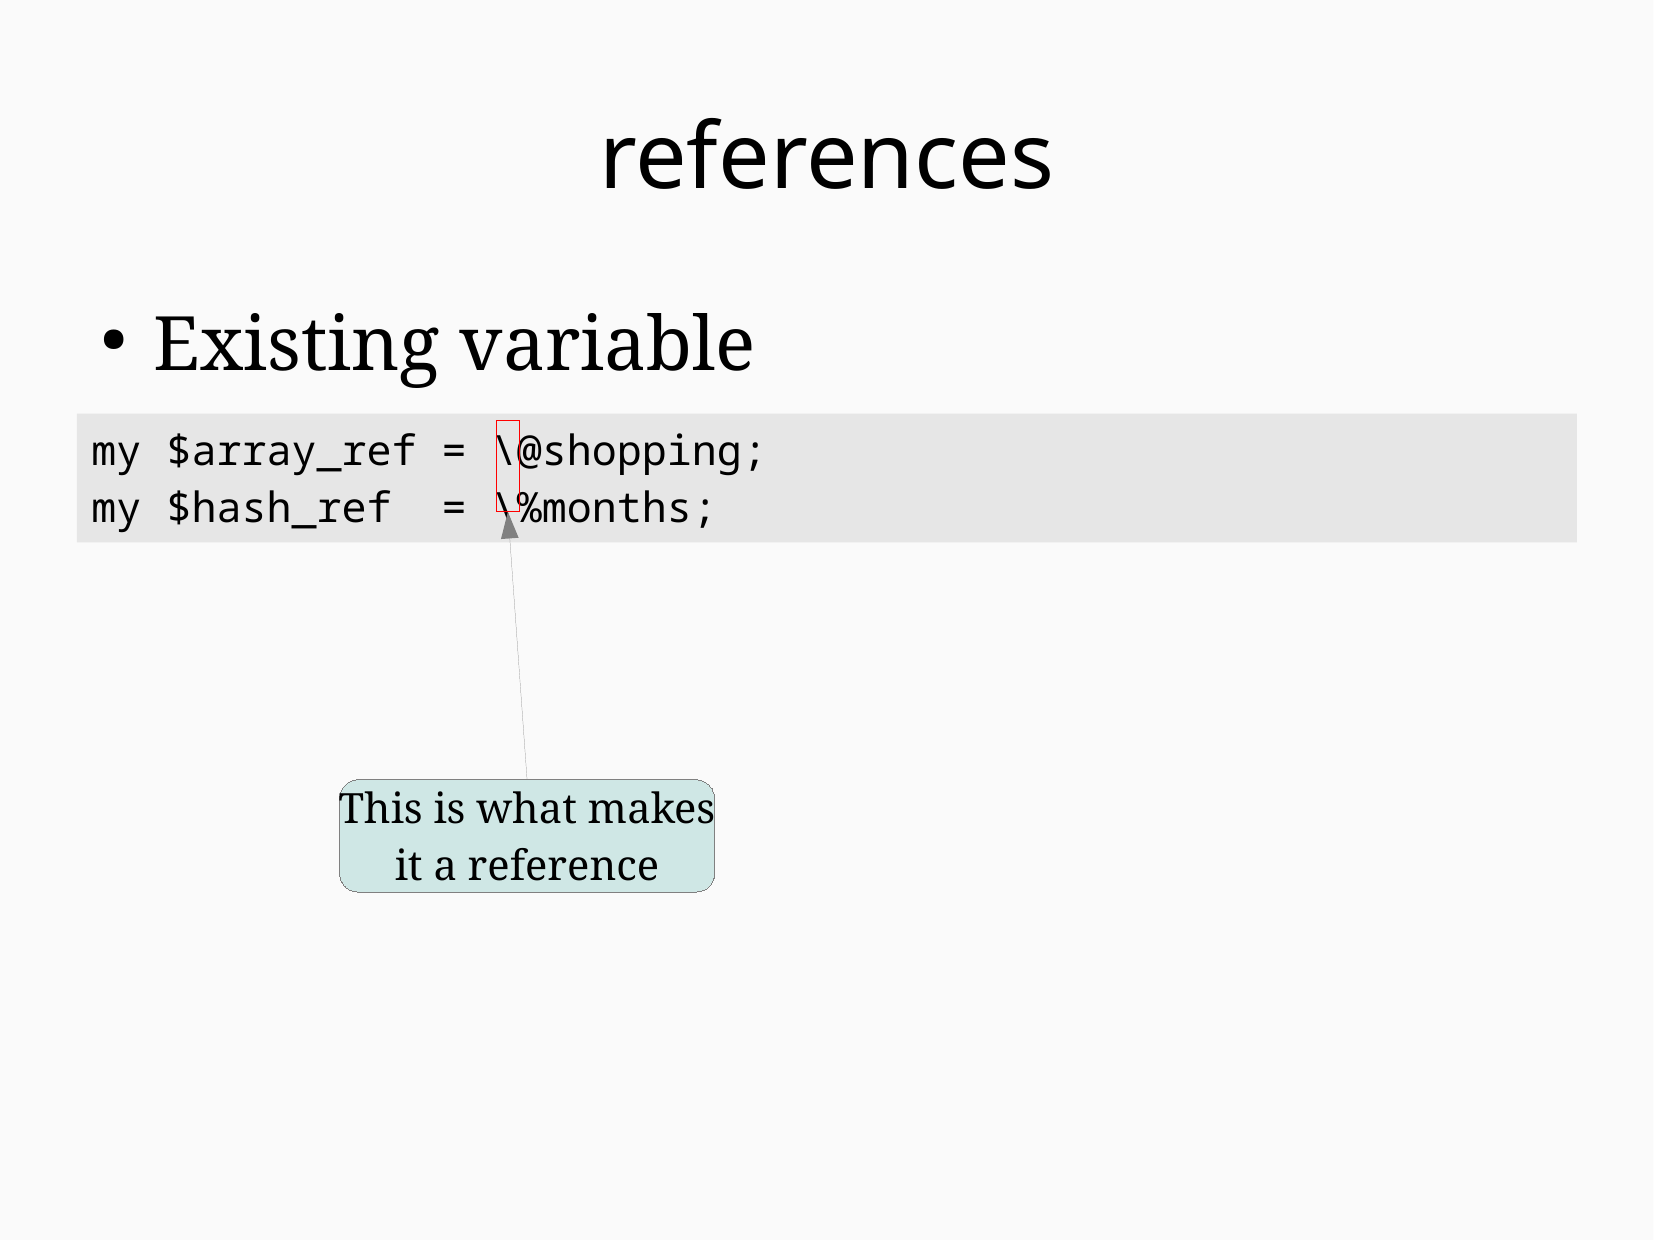

# references
Existing variable
my $array_ref = \@shopping;
my $hash_ref = \%months;
This is what makes
it a reference